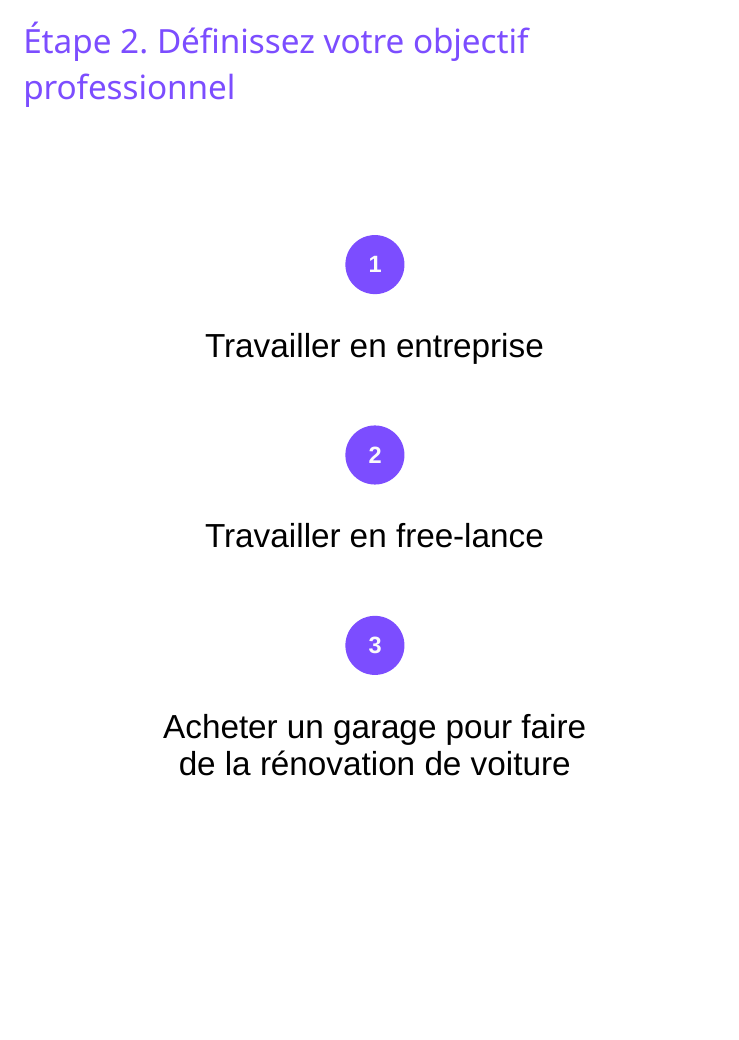

# Étape 2. Définissez votre objectif professionnel
1
Travailler en entreprise
2
Travailler en free-lance
3
Acheter un garage pour faire
de la rénovation de voiture